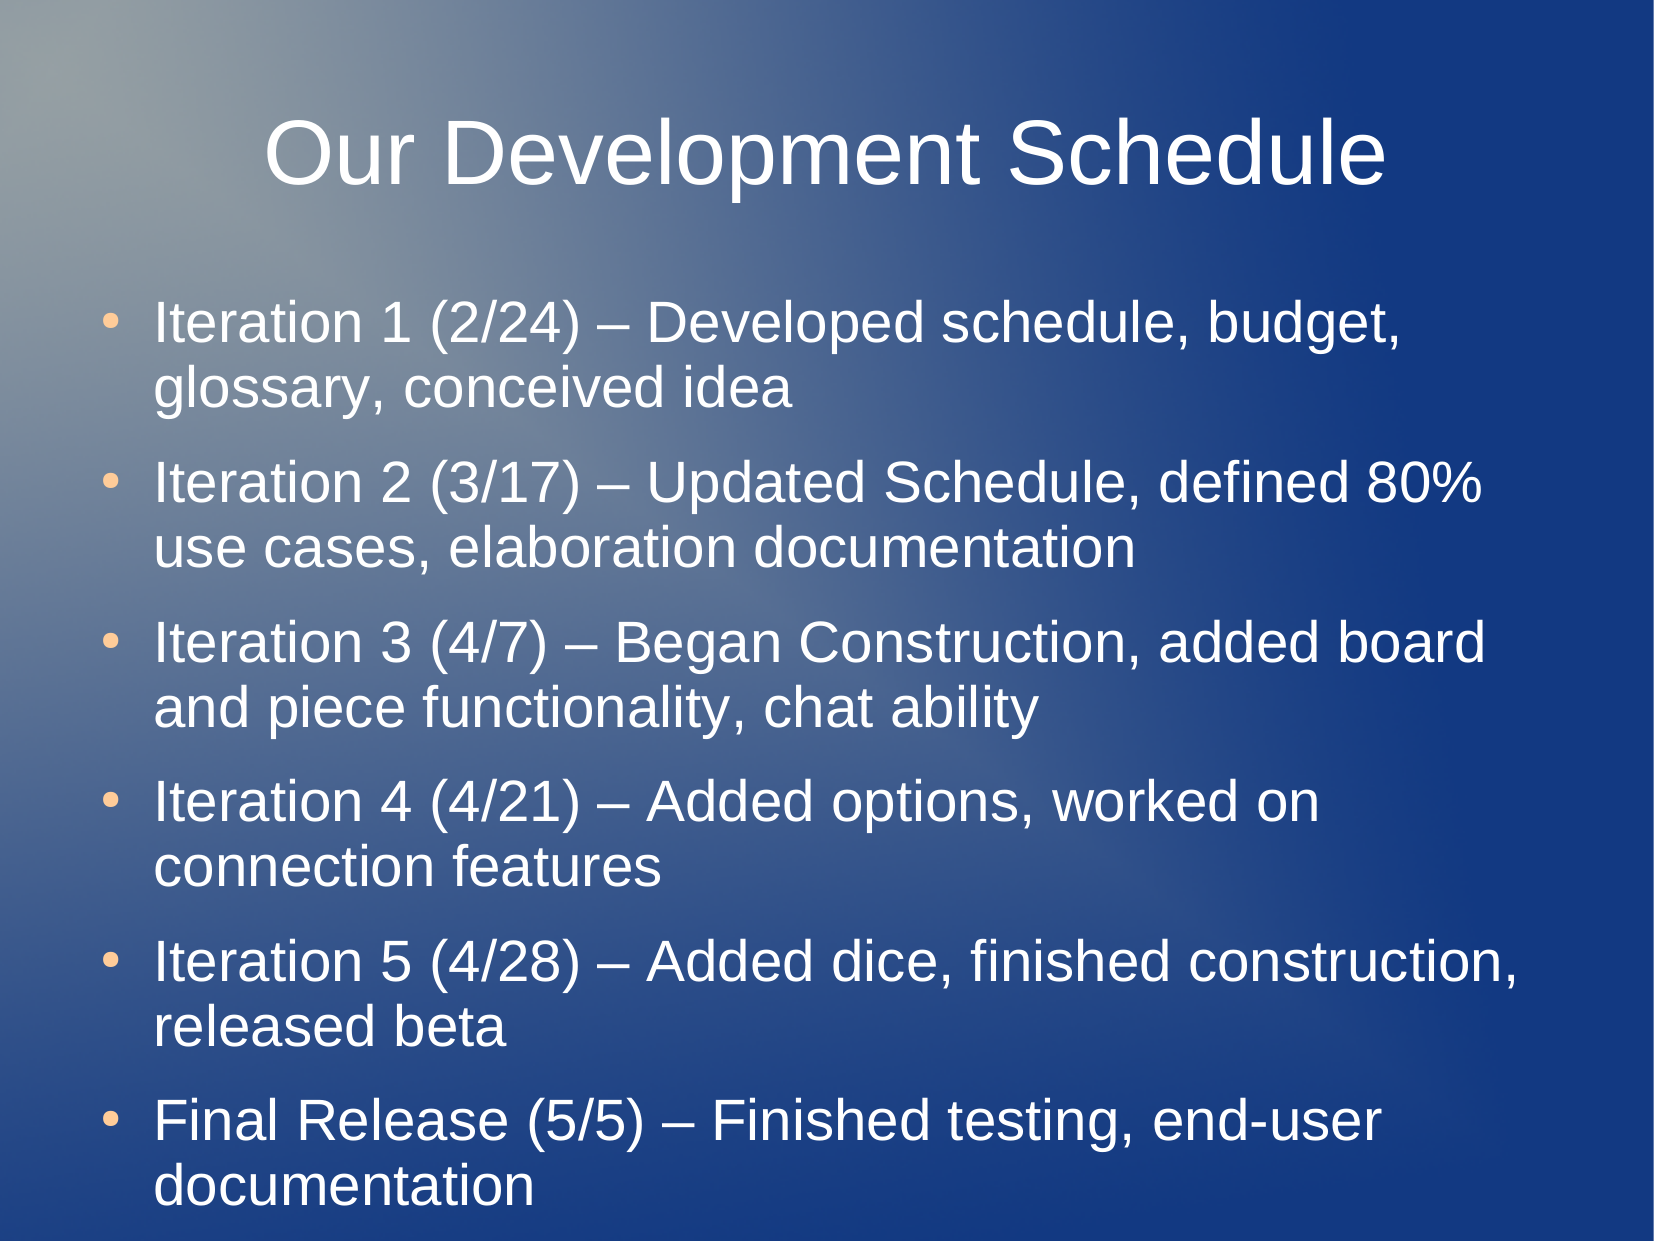

# Our Development Schedule
Iteration 1 (2/24) – Developed schedule, budget, glossary, conceived idea
Iteration 2 (3/17) – Updated Schedule, defined 80% use cases, elaboration documentation
Iteration 3 (4/7) – Began Construction, added board and piece functionality, chat ability
Iteration 4 (4/21) – Added options, worked on connection features
Iteration 5 (4/28) – Added dice, finished construction, released beta
Final Release (5/5) – Finished testing, end-user documentation